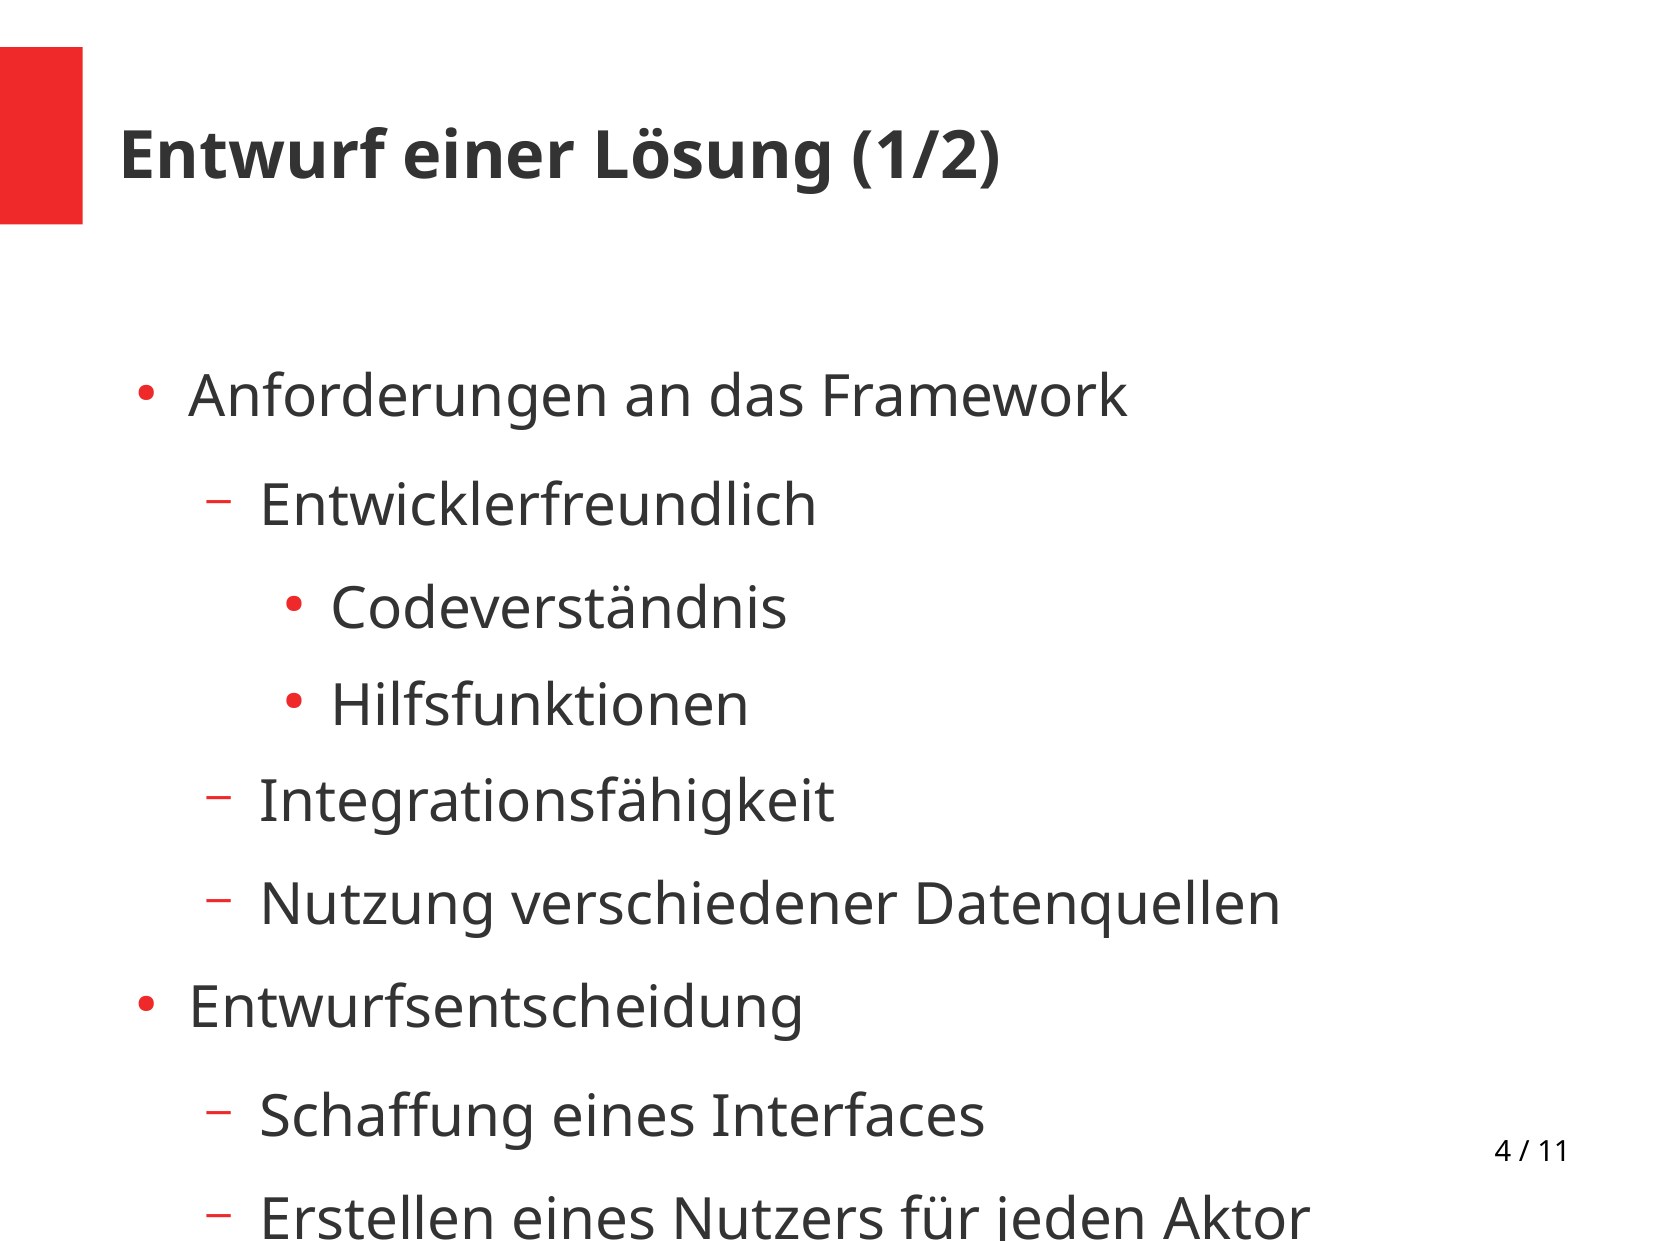

# Entwurf einer Lösung (1/2)
Anforderungen an das Framework
Entwicklerfreundlich
Codeverständnis
Hilfsfunktionen
Integrationsfähigkeit
Nutzung verschiedener Datenquellen
Entwurfsentscheidung
Schaffung eines Interfaces
Erstellen eines Nutzers für jeden Aktor
4